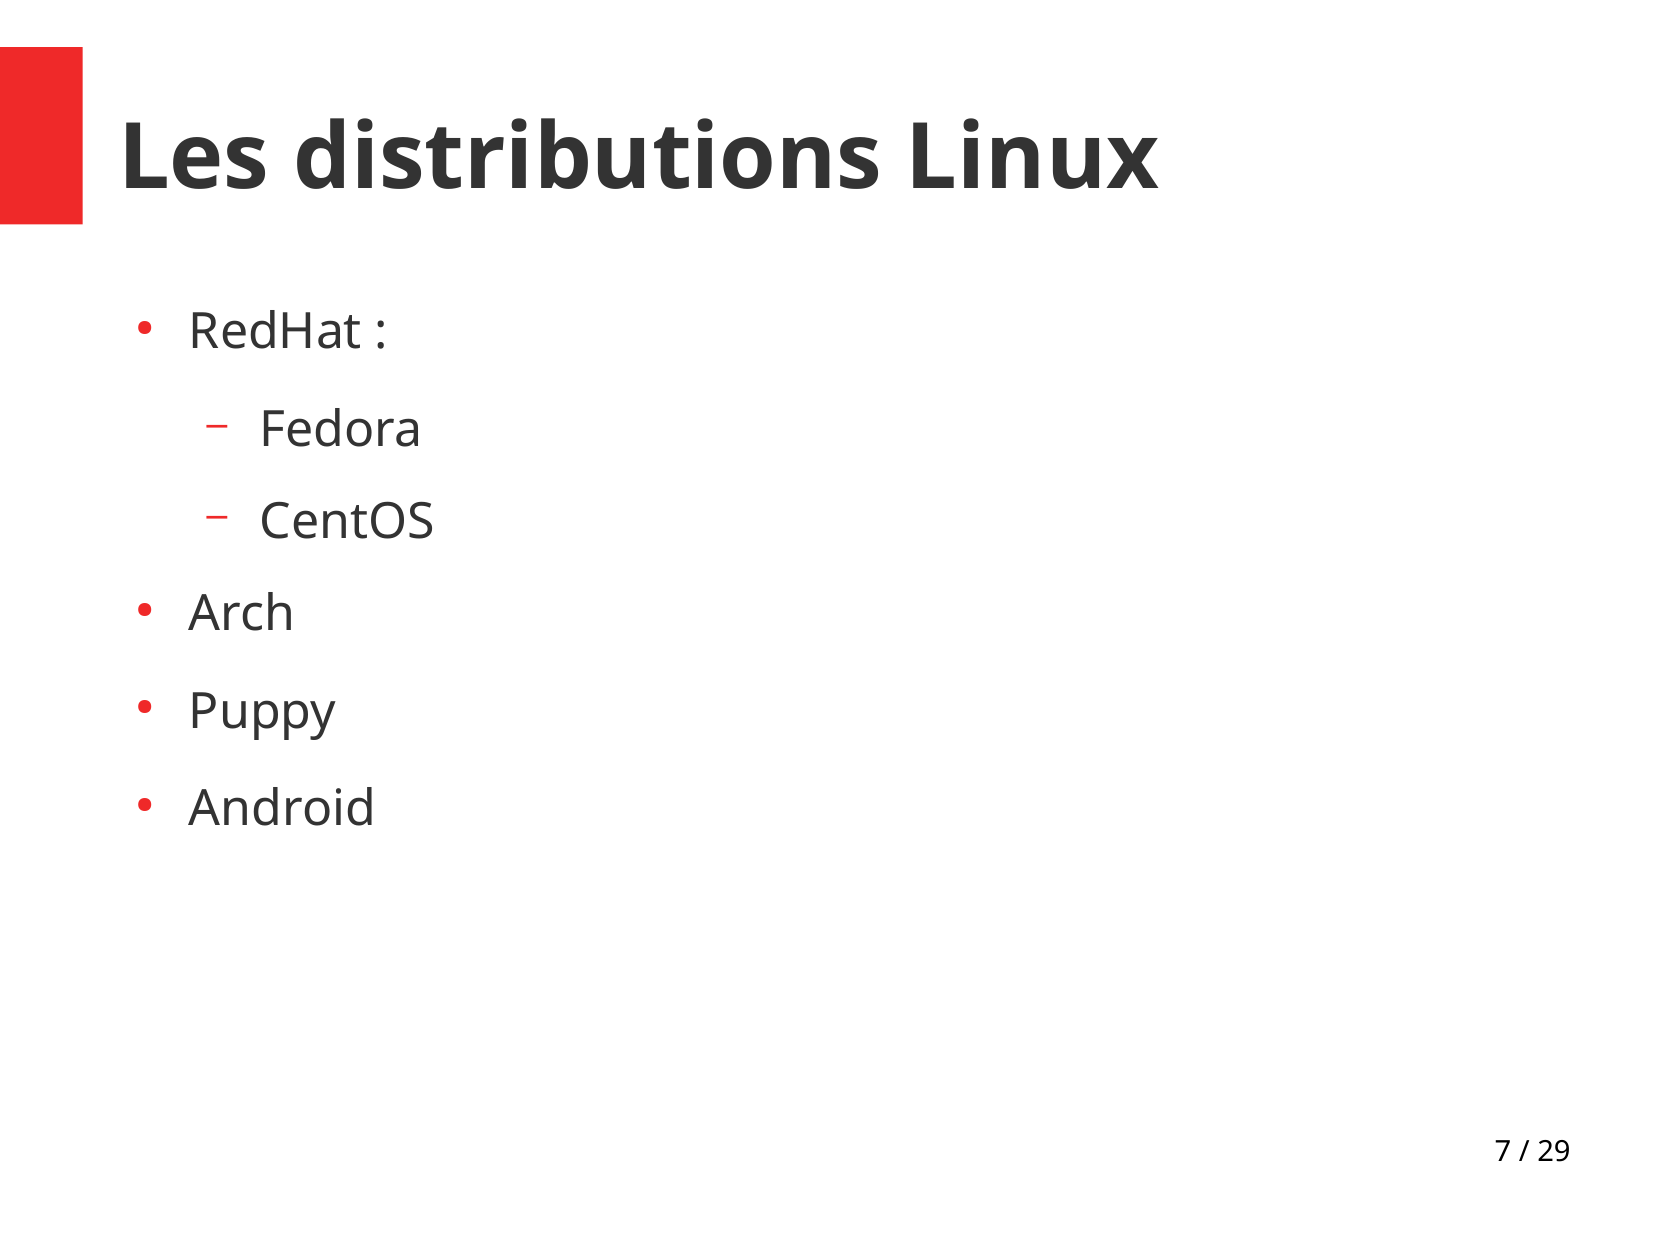

# Les distributions Linux
RedHat :
Fedora
CentOS
Arch
Puppy
Android
7